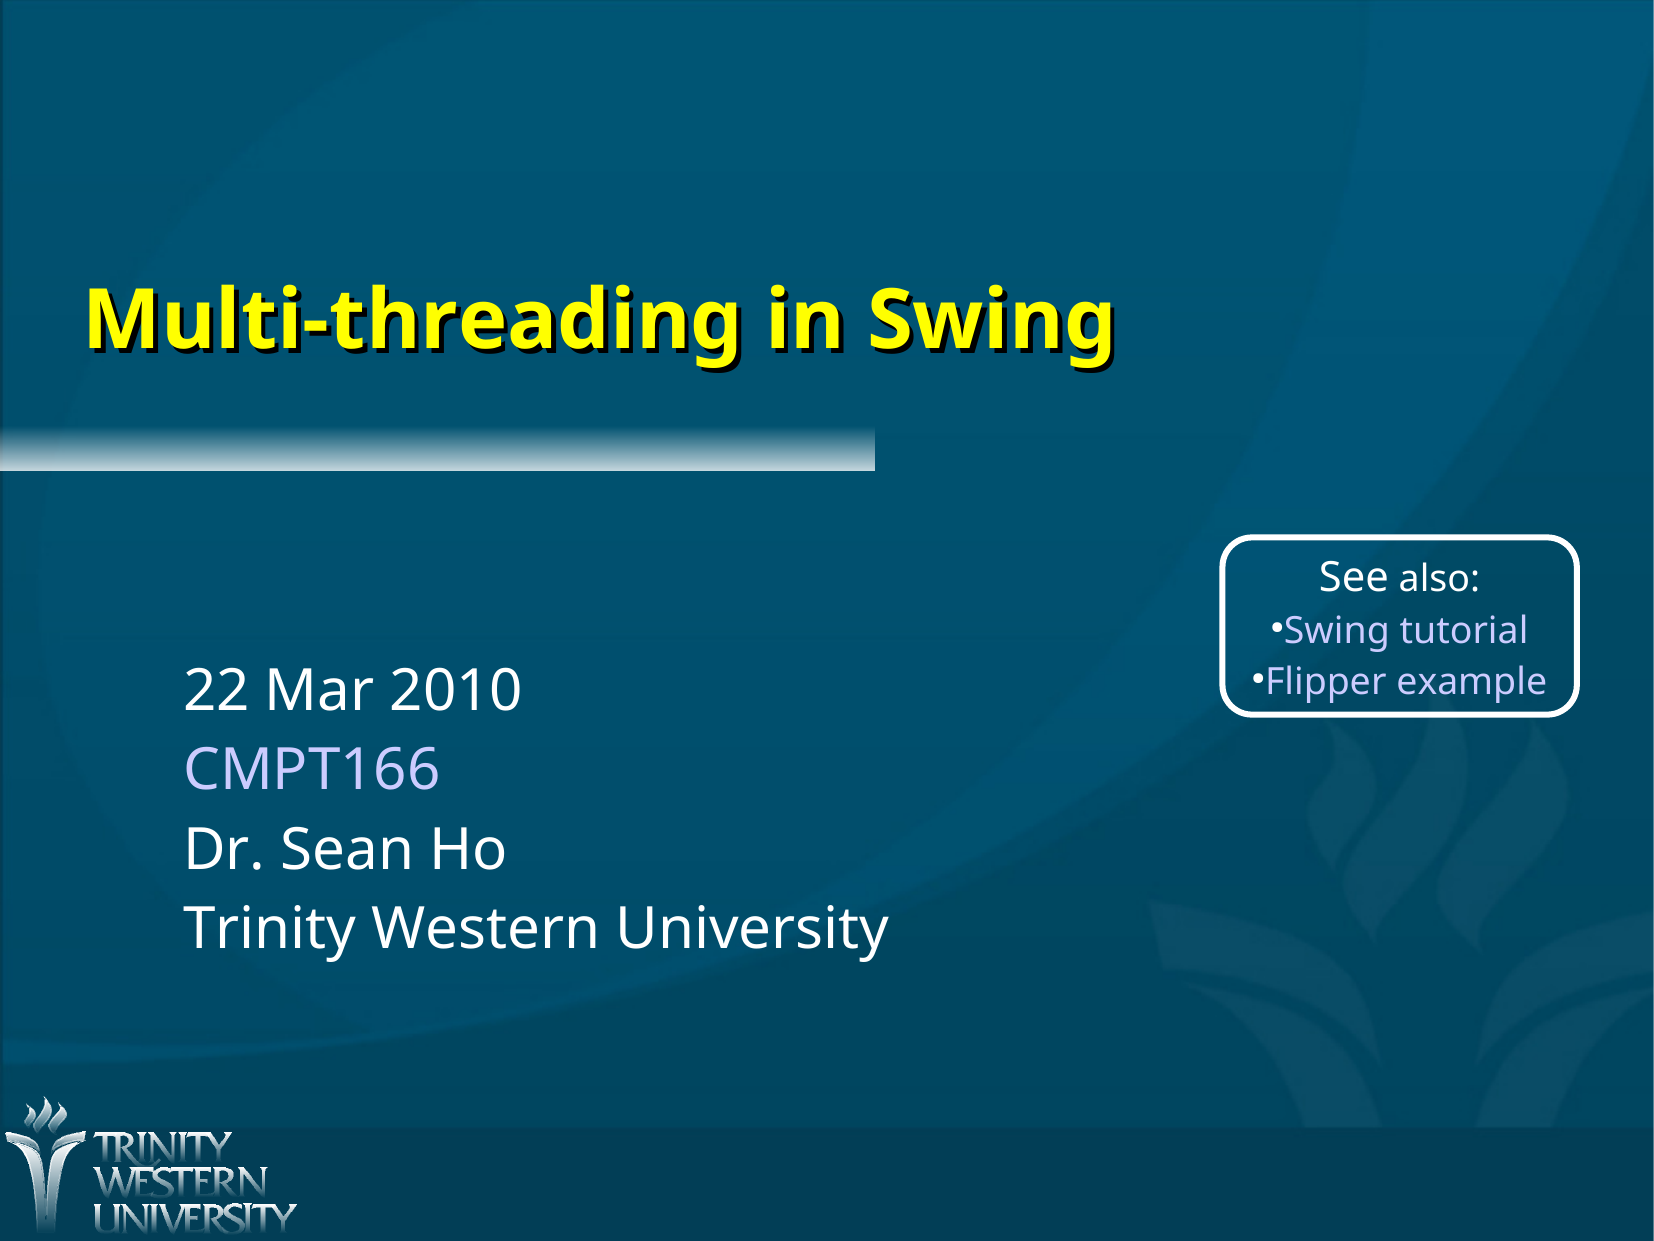

# Multi-threading in Swing
22 Mar 2010
CMPT166
Dr. Sean Ho
Trinity Western University
See also:
Swing tutorial
Flipper example